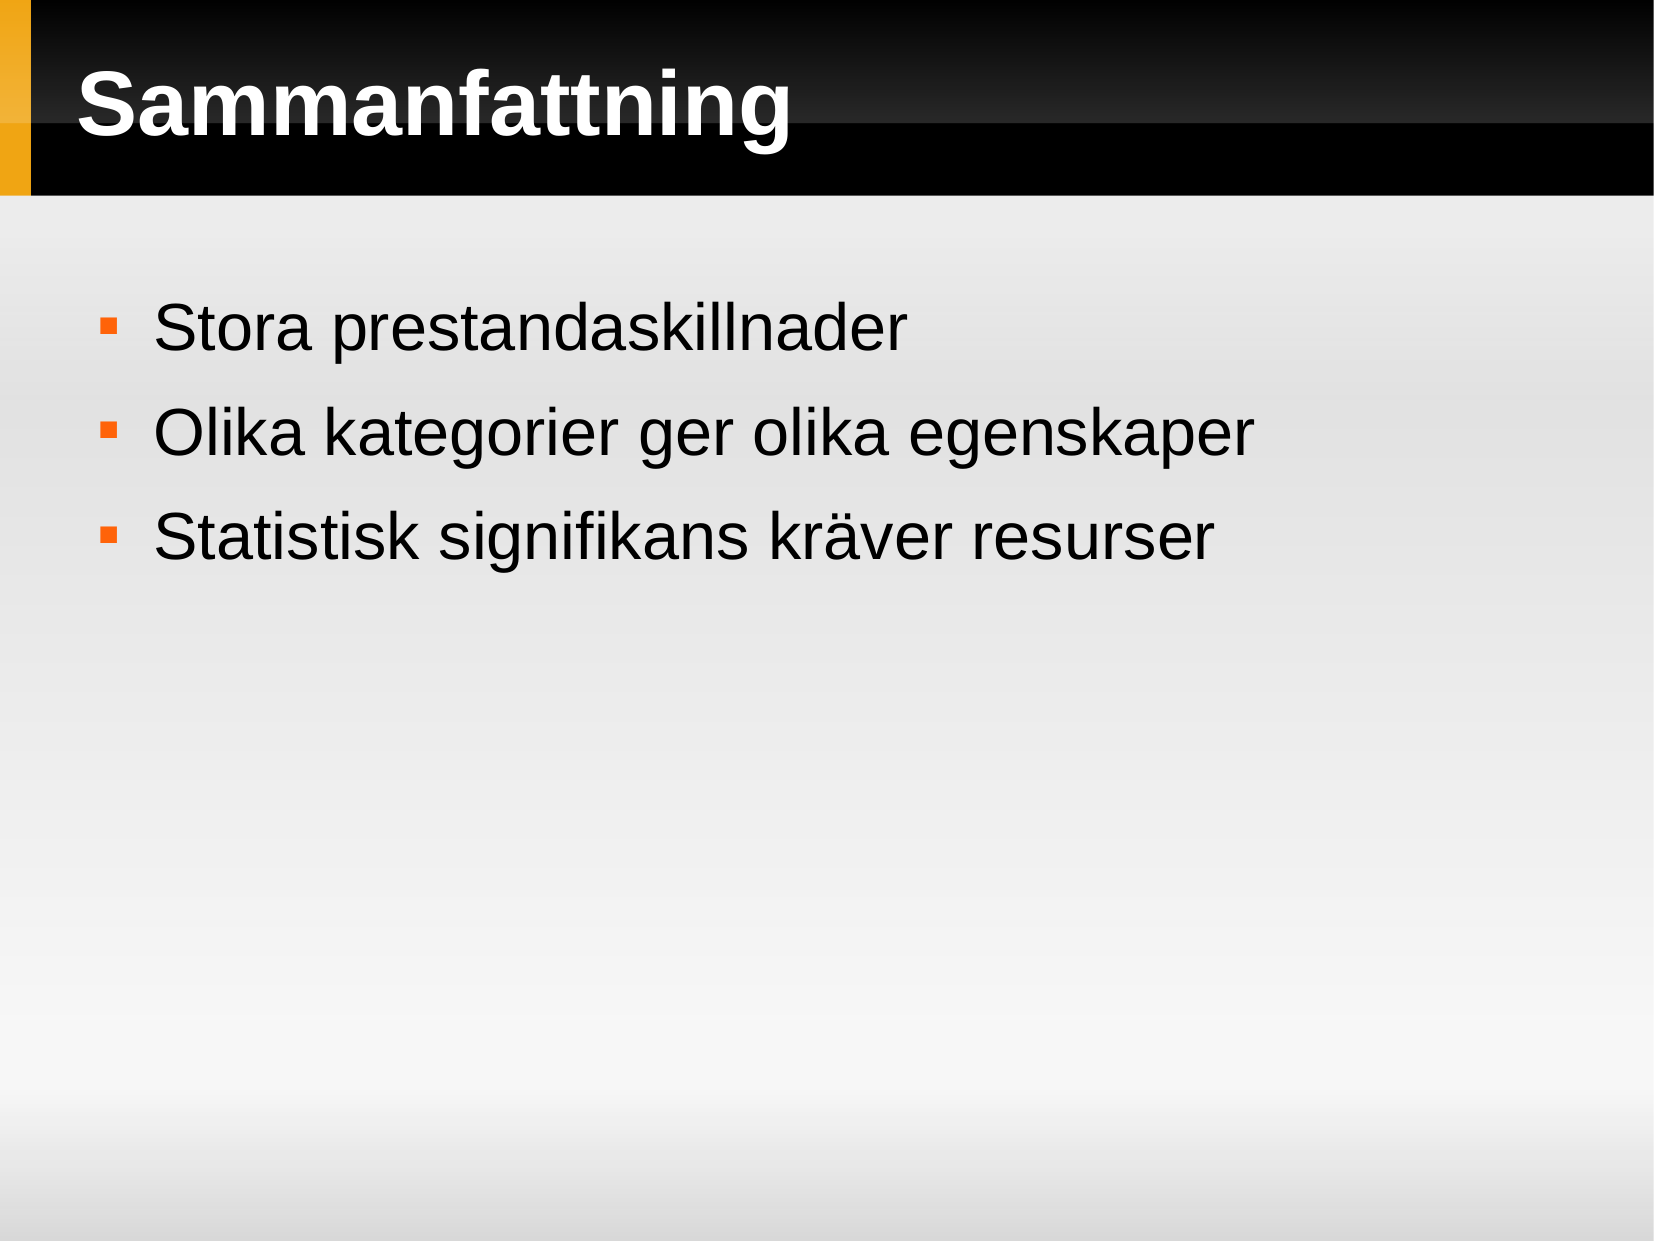

# Sammanfattning
Stora prestandaskillnader
Olika kategorier ger olika egenskaper
Statistisk signifikans kräver resurser